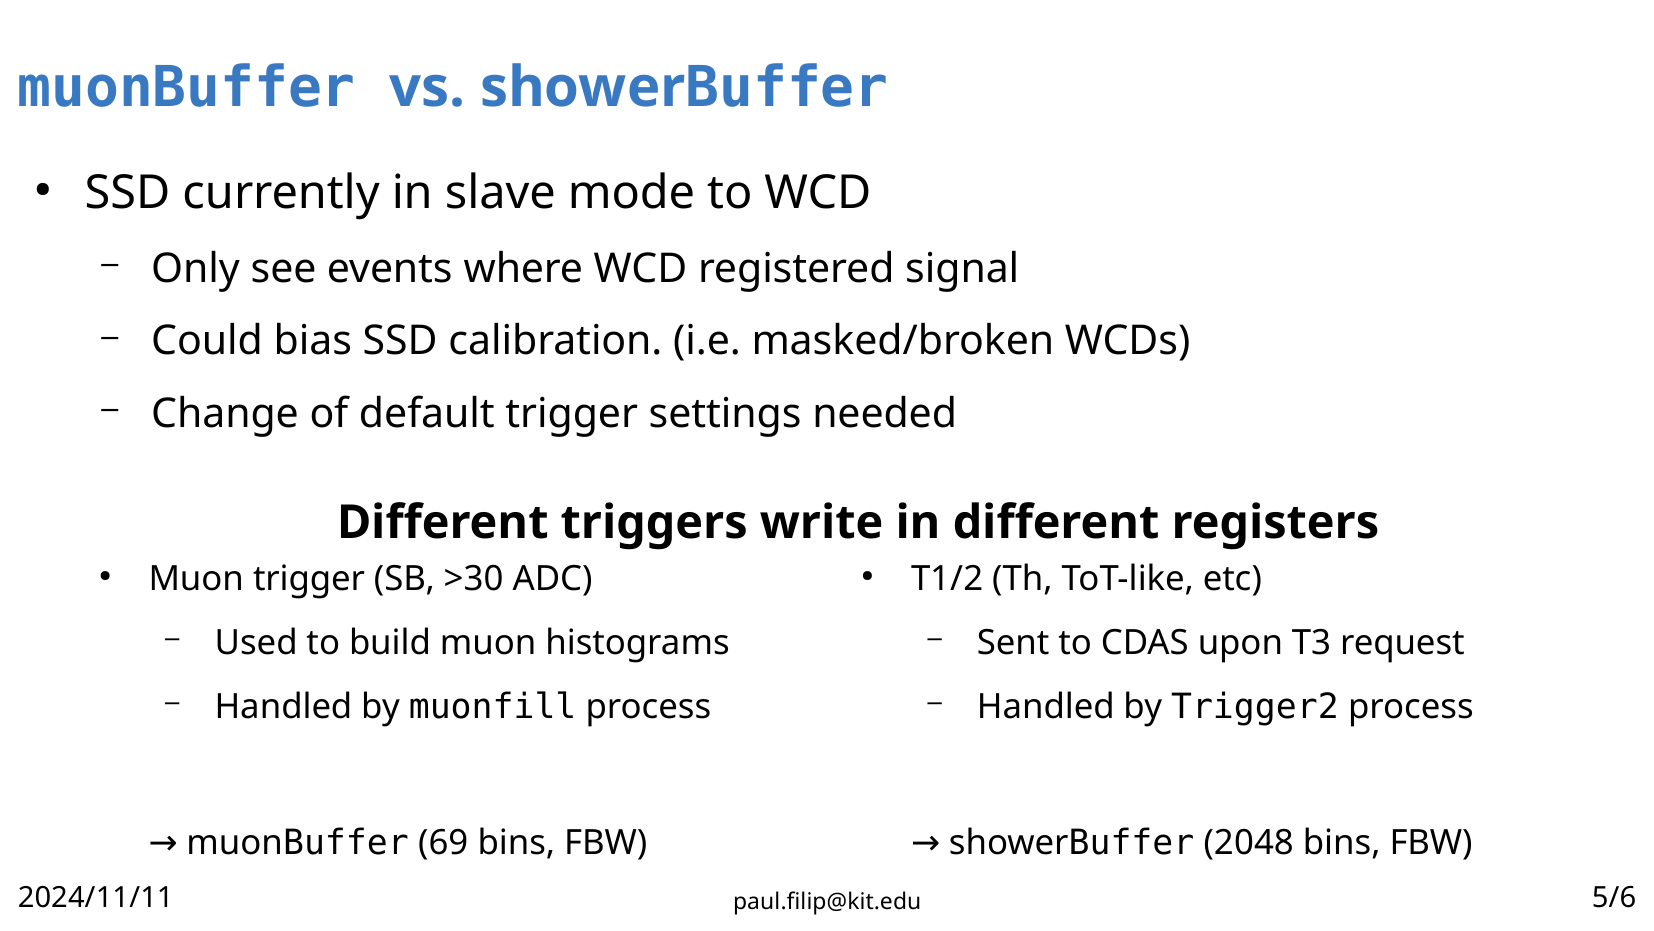

muonBuffer vs. showerBuffer
# SSD currently in slave mode to WCD
Only see events where WCD registered signal
Could bias SSD calibration. (i.e. masked/broken WCDs)
Change of default trigger settings needed
Different triggers write in different registers
T1/2 (Th, ToT-like, etc)
Sent to CDAS upon T3 request
Handled by Trigger2 process
→ showerBuffer (2048 bins, FBW)
Muon trigger (SB, >30 ADC)
Used to build muon histograms
Handled by muonfill process
→ muonBuffer (69 bins, FBW)
2024/11/11
paul.filip@kit.edu
5